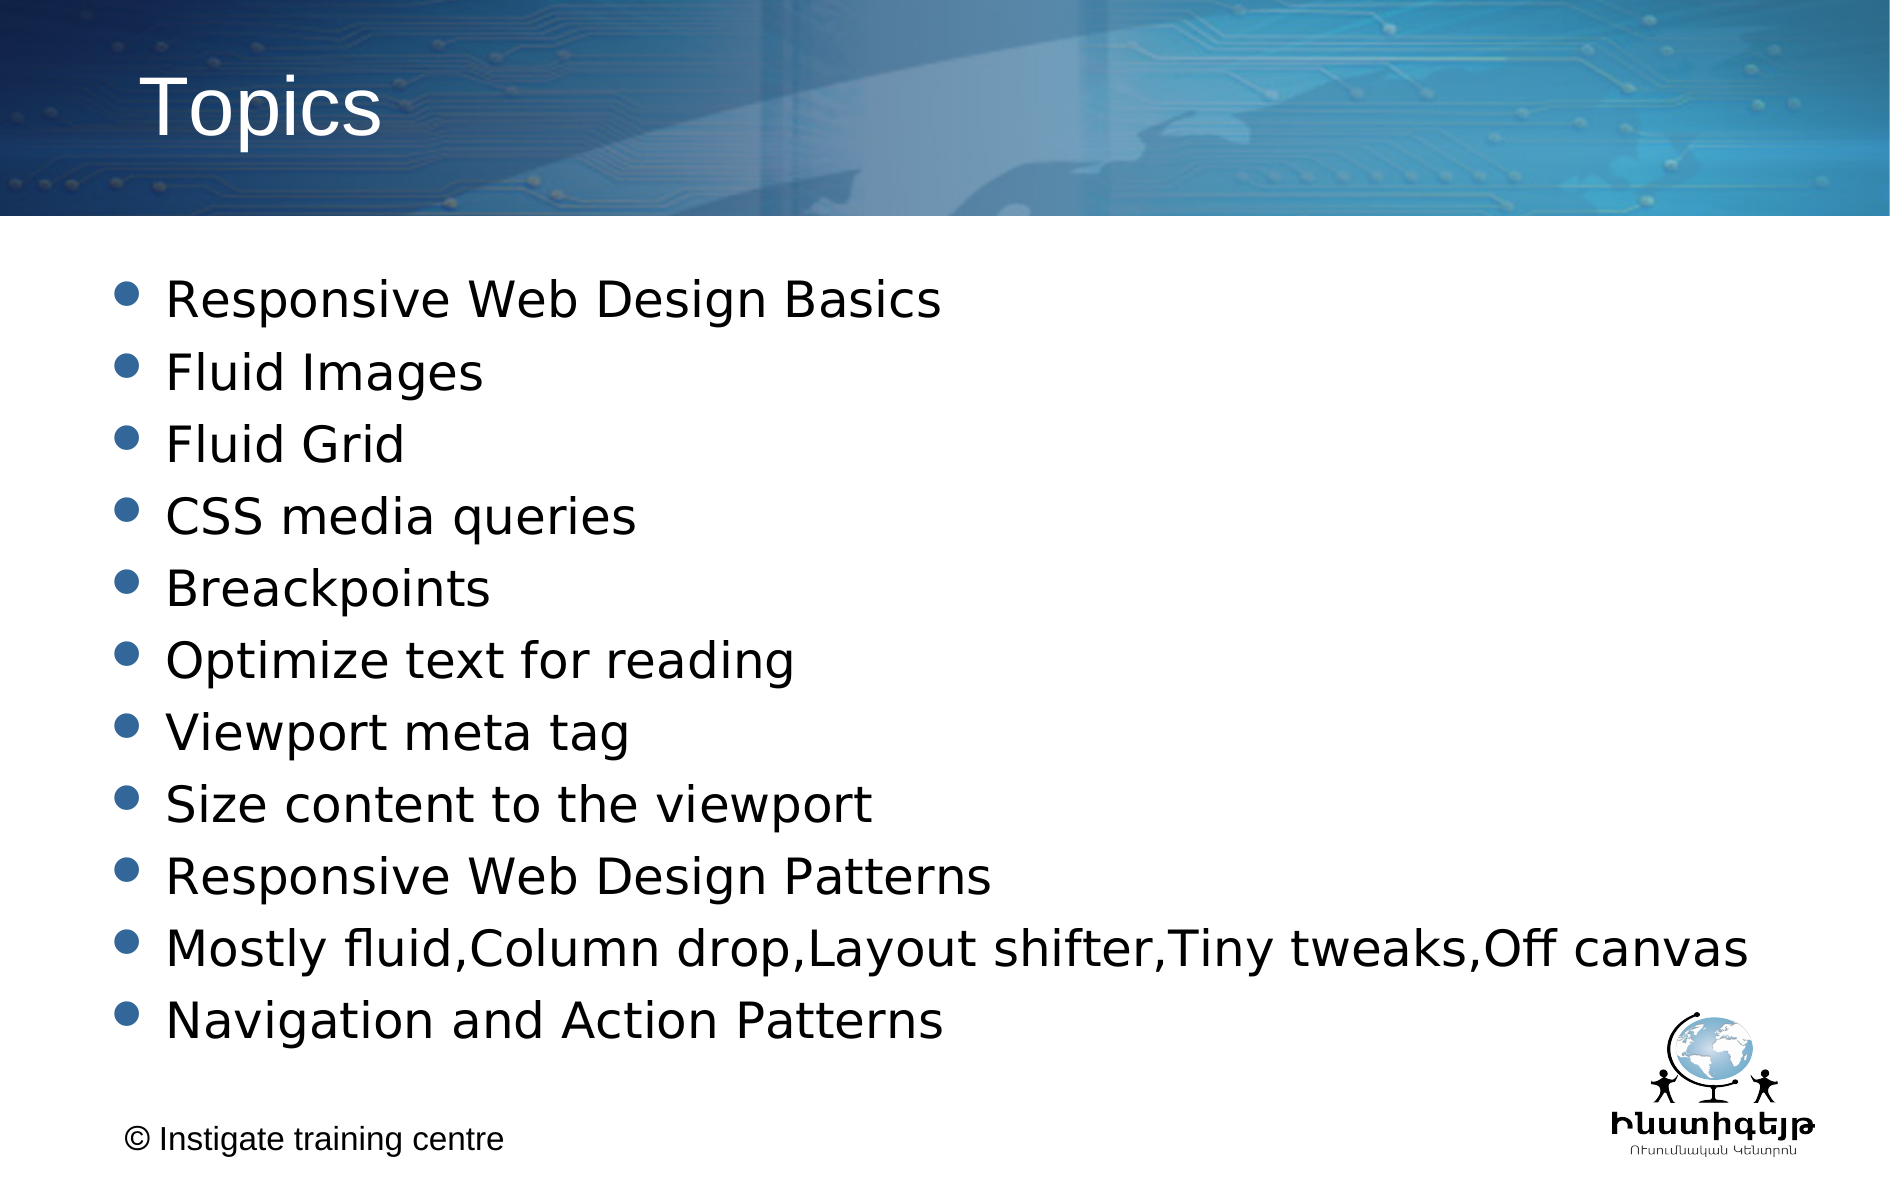

Topics
# Responsive Web Design Basics
Fluid Images
Fluid Grid
CSS media queries
Breackpoints
Optimize text for reading
Viewport meta tag
Size content to the viewport
Responsive Web Design Patterns
Mostly fluid,Column drop,Layout shifter,Tiny tweaks,Off canvas
Navigation and Action Patterns